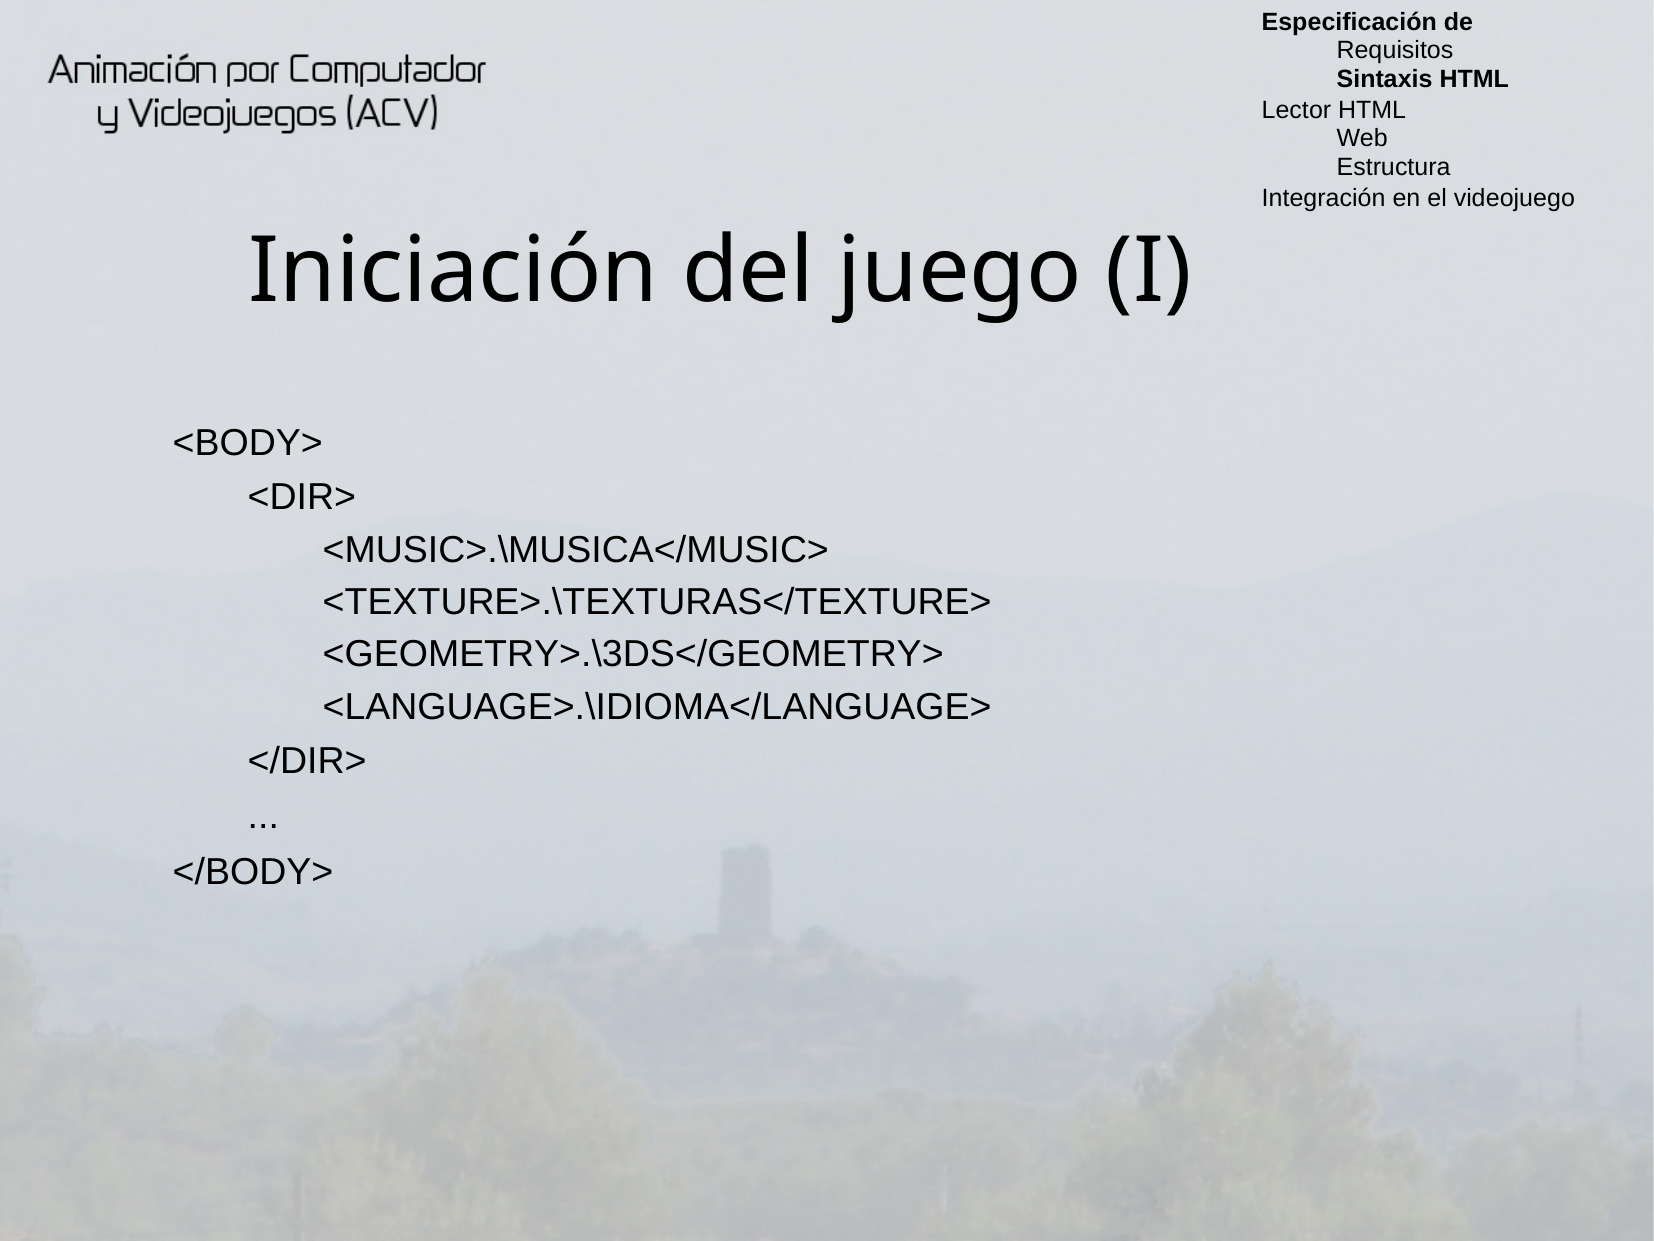

Especificación de
Requisitos
Sintaxis HTML
Lector HTML
Web
Estructura
Integración en el videojuego
Iniciación del juego (I)
# <BODY>
<DIR>
<MUSIC>.\MUSICA</MUSIC>
<TEXTURE>.\TEXTURAS</TEXTURE>
<GEOMETRY>.\3DS</GEOMETRY>
<LANGUAGE>.\IDIOMA</LANGUAGE>
</DIR>
...
</BODY>